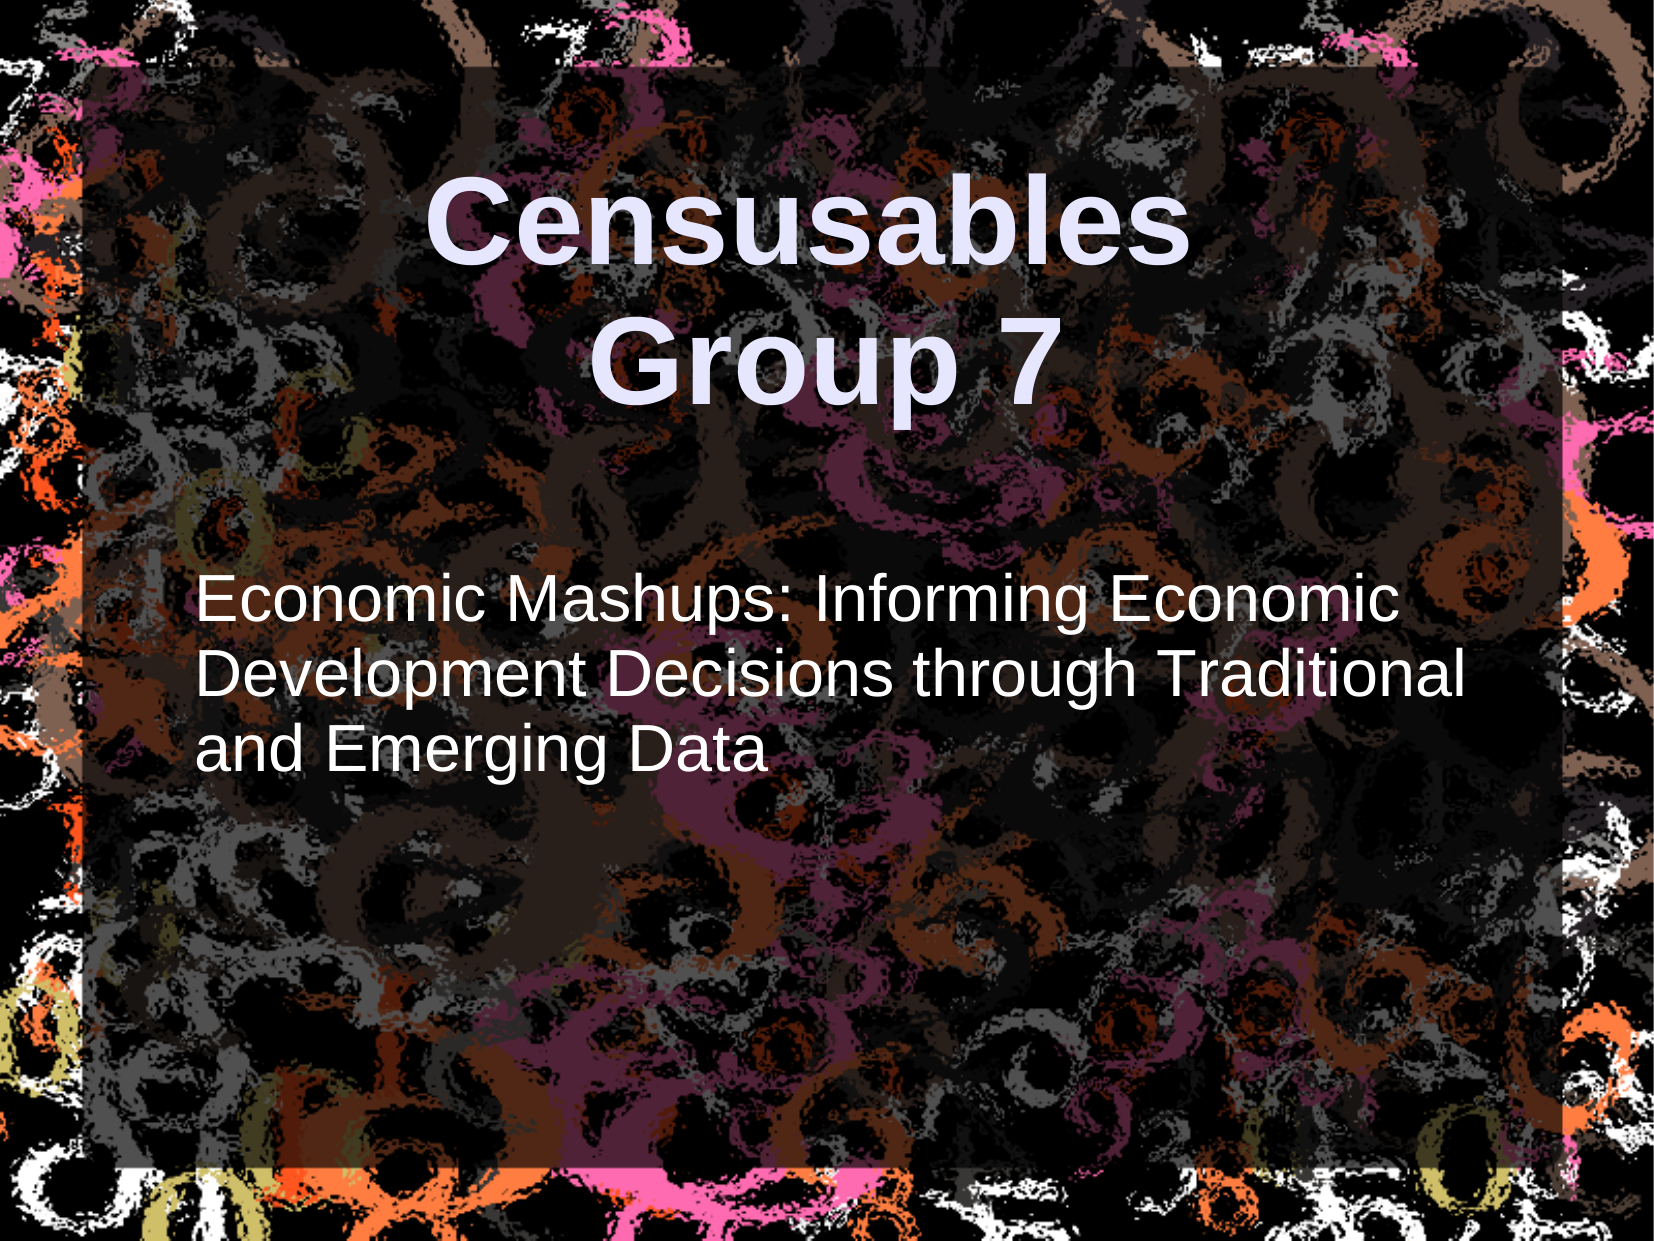

# Censusables Group 7
Economic Mashups: Informing Economic Development Decisions through Traditional and Emerging Data